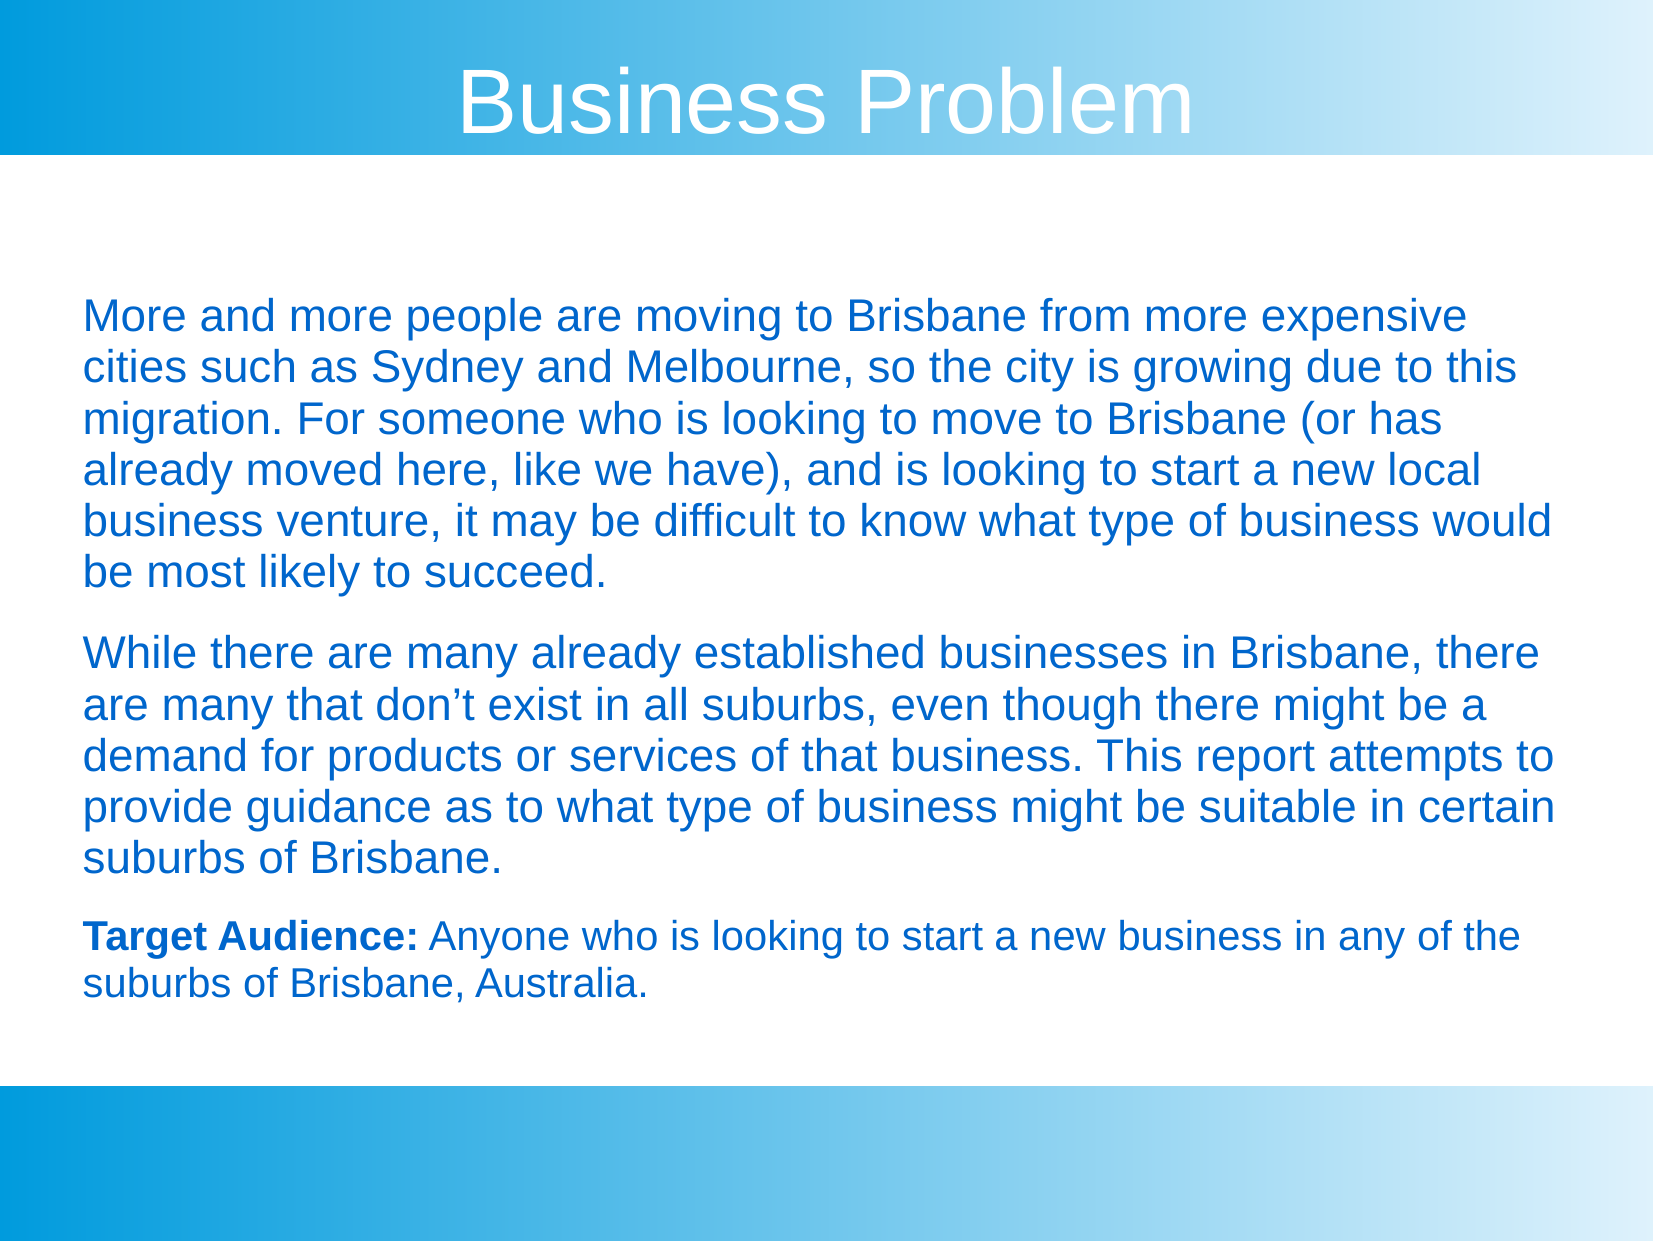

# Business Problem
More and more people are moving to Brisbane from more expensive cities such as Sydney and Melbourne, so the city is growing due to this migration. For someone who is looking to move to Brisbane (or has already moved here, like we have), and is looking to start a new local business venture, it may be difficult to know what type of business would be most likely to succeed.
While there are many already established businesses in Brisbane, there are many that don’t exist in all suburbs, even though there might be a demand for products or services of that business. This report attempts to provide guidance as to what type of business might be suitable in certain suburbs of Brisbane.
Target Audience: Anyone who is looking to start a new business in any of the suburbs of Brisbane, Australia.